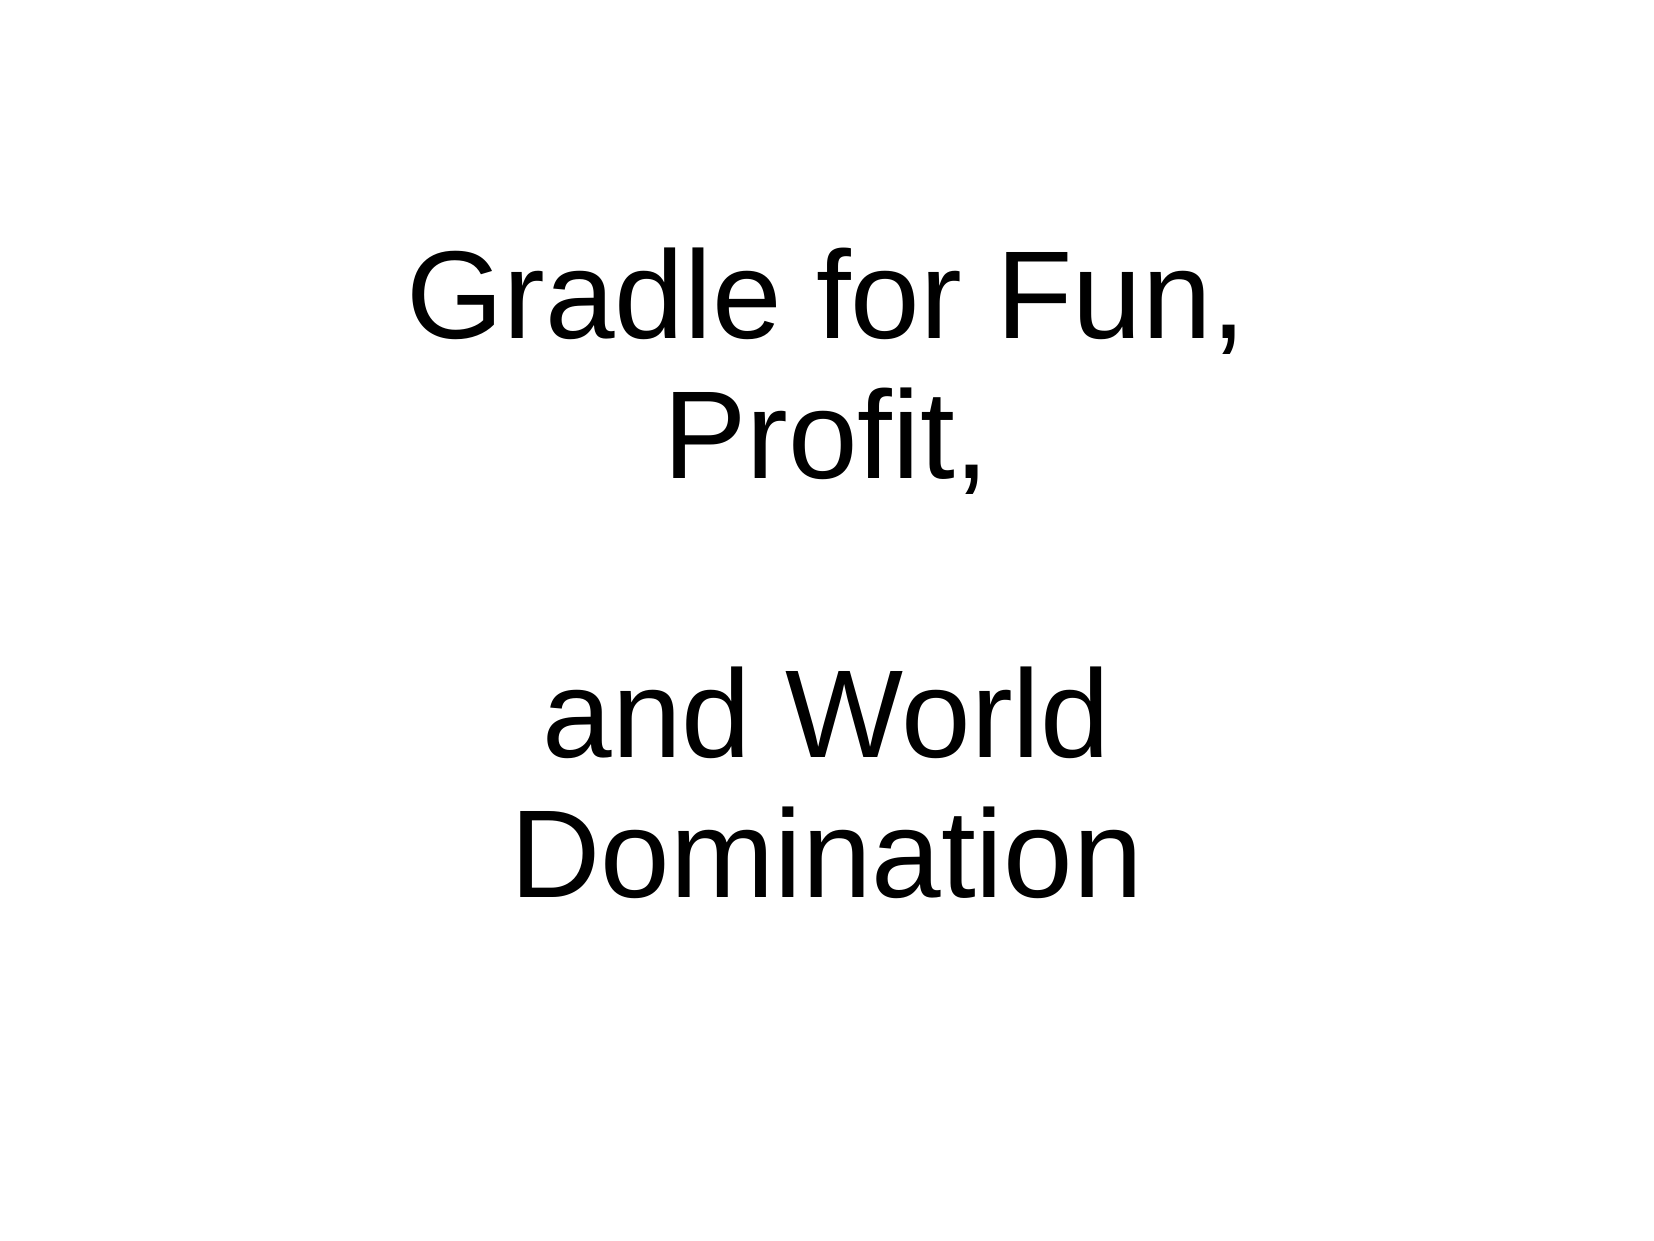

Gradle for Fun, Profit,
and World Domination